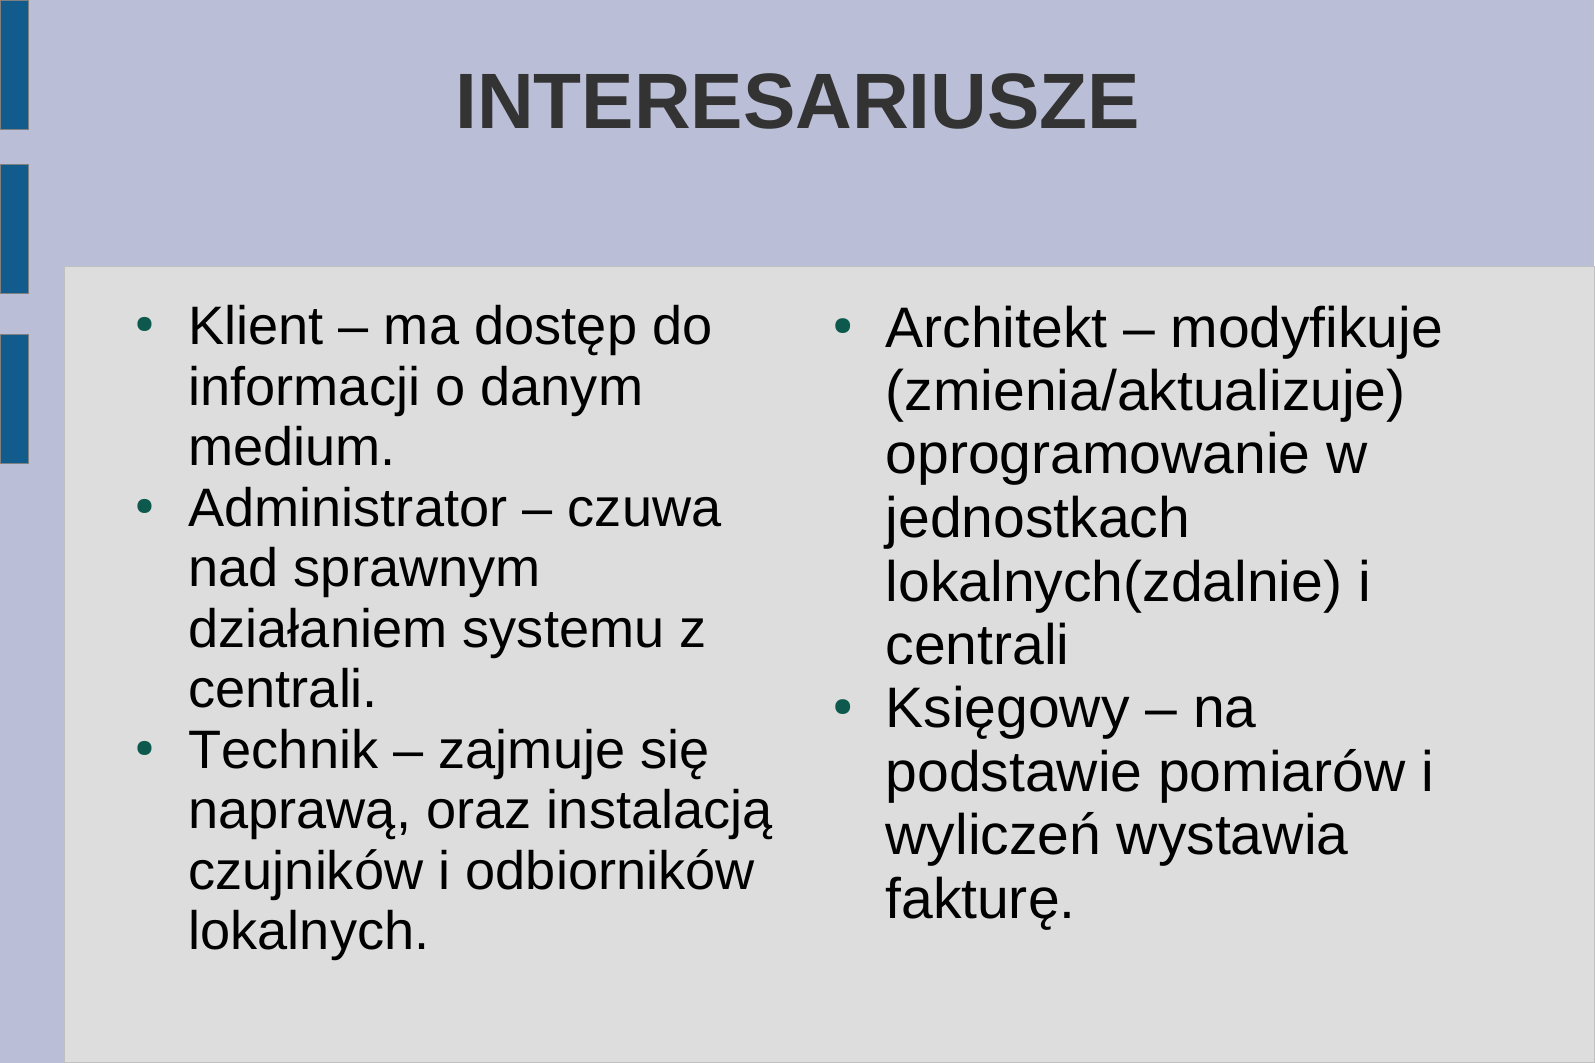

# INTERESARIUSZE
Klient – ma dostęp do informacji o danym medium.
Administrator – czuwa nad sprawnym działaniem systemu z centrali.
Technik – zajmuje się naprawą, oraz instalacją czujników i odbiorników lokalnych.
Architekt – modyfikuje (zmienia/aktualizuje) oprogramowanie w jednostkach lokalnych(zdalnie) i centrali
Księgowy – na podstawie pomiarów i wyliczeń wystawia fakturę.